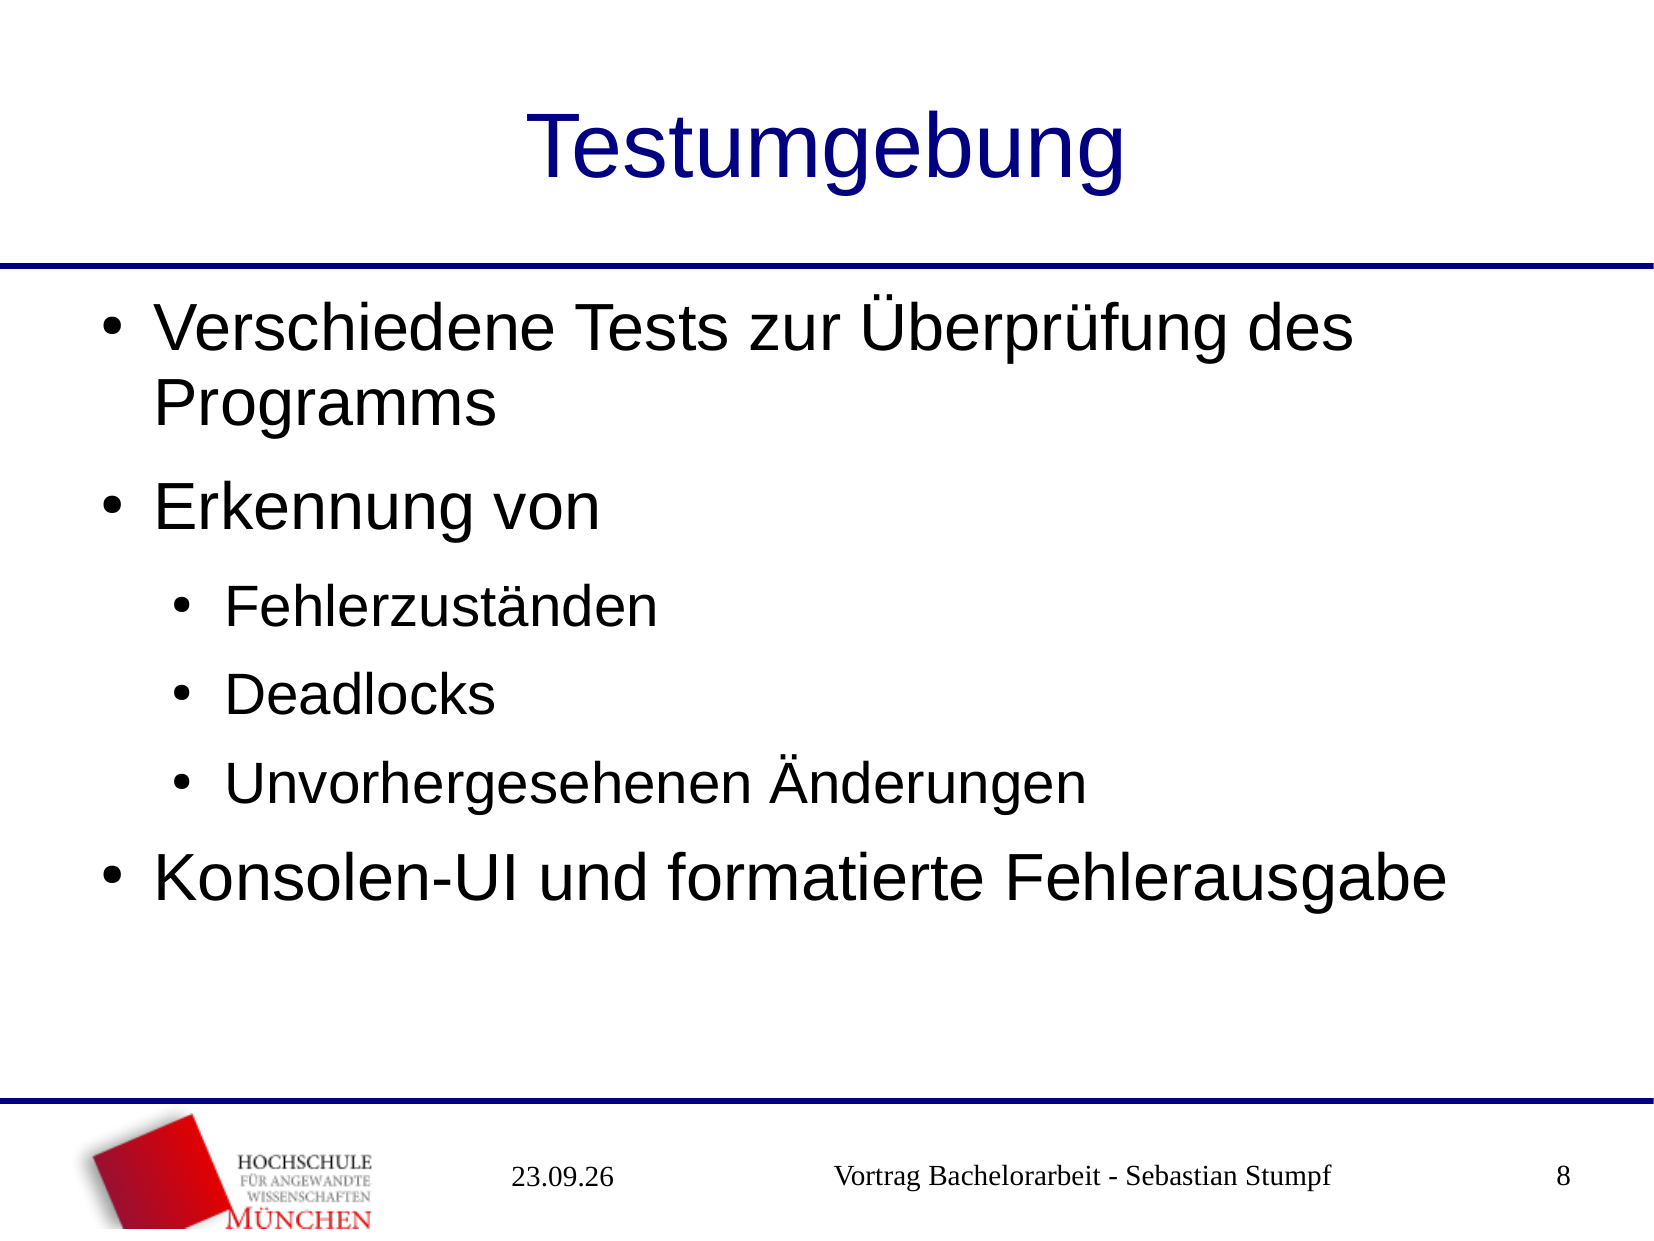

# Testumgebung
Verschiedene Tests zur Überprüfung des Programms
Erkennung von
Fehlerzuständen
Deadlocks
Unvorhergesehenen Änderungen
Konsolen-UI und formatierte Fehlerausgabe
Vortrag Bachelorarbeit - Sebastian Stumpf
8